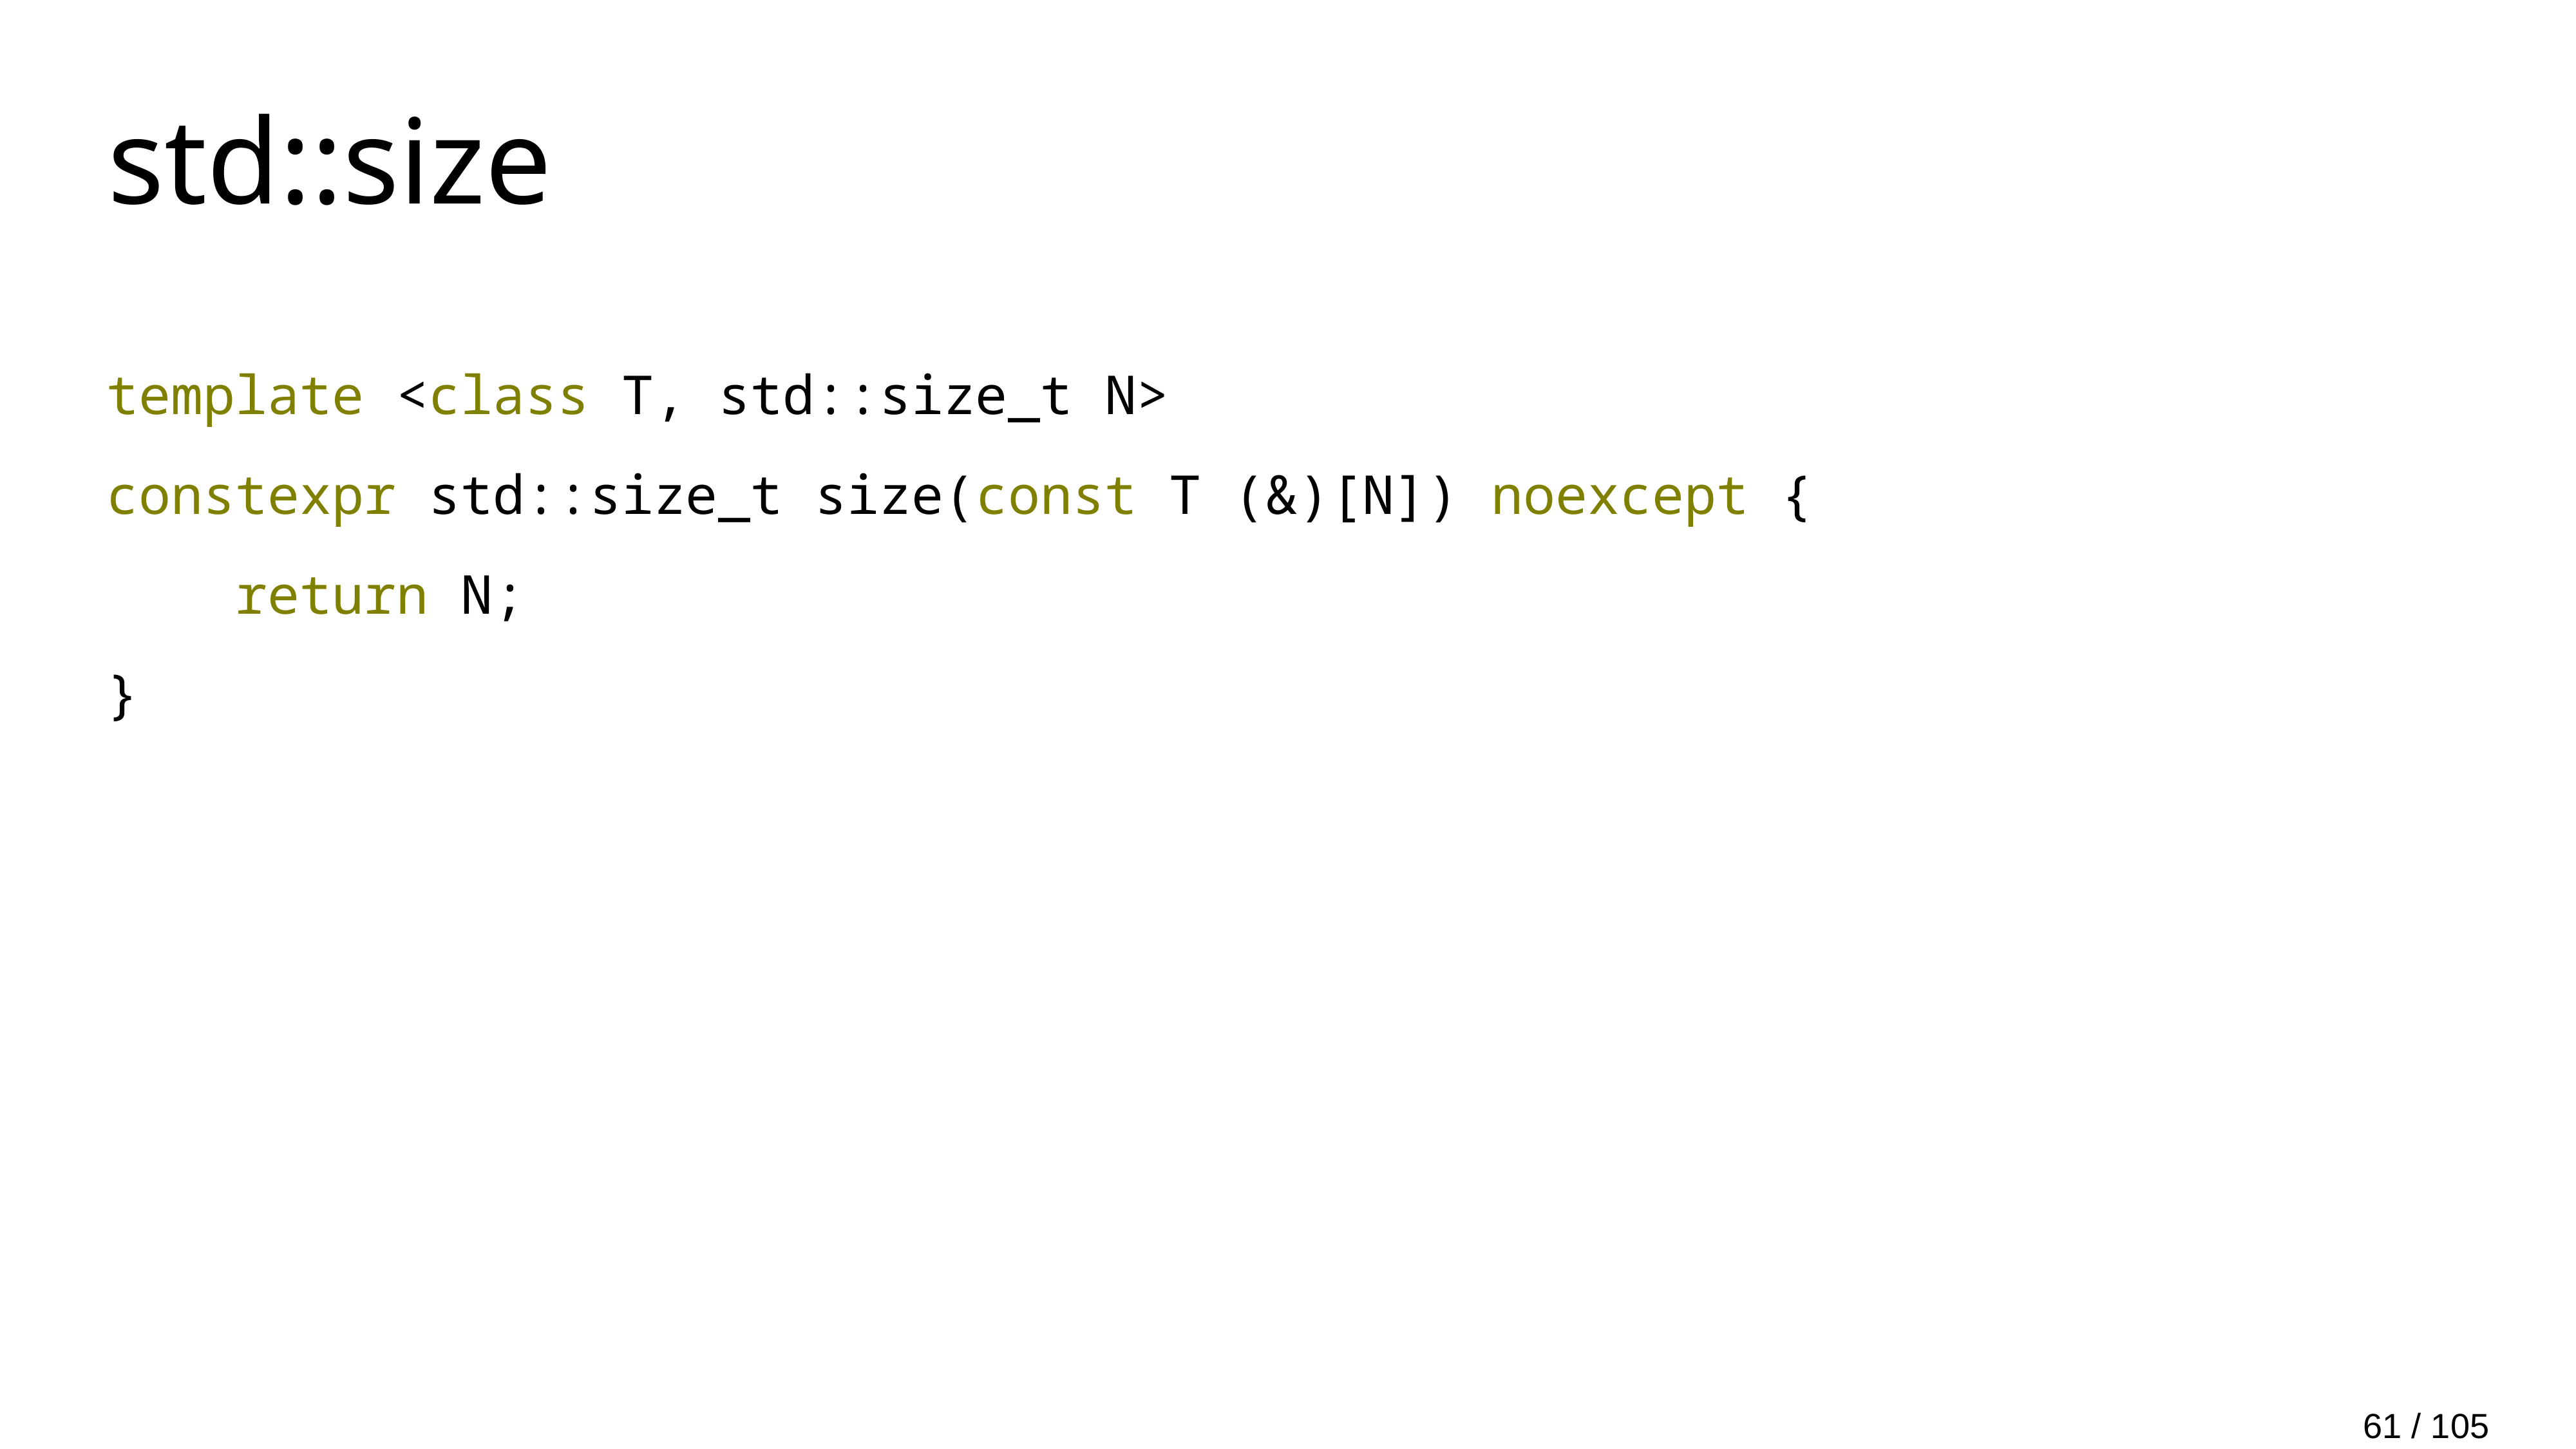

# std::size
template <class T, std::size_t N>
constexpr std::size_t size(const T (&)[N]) noexcept {
 return N;
}